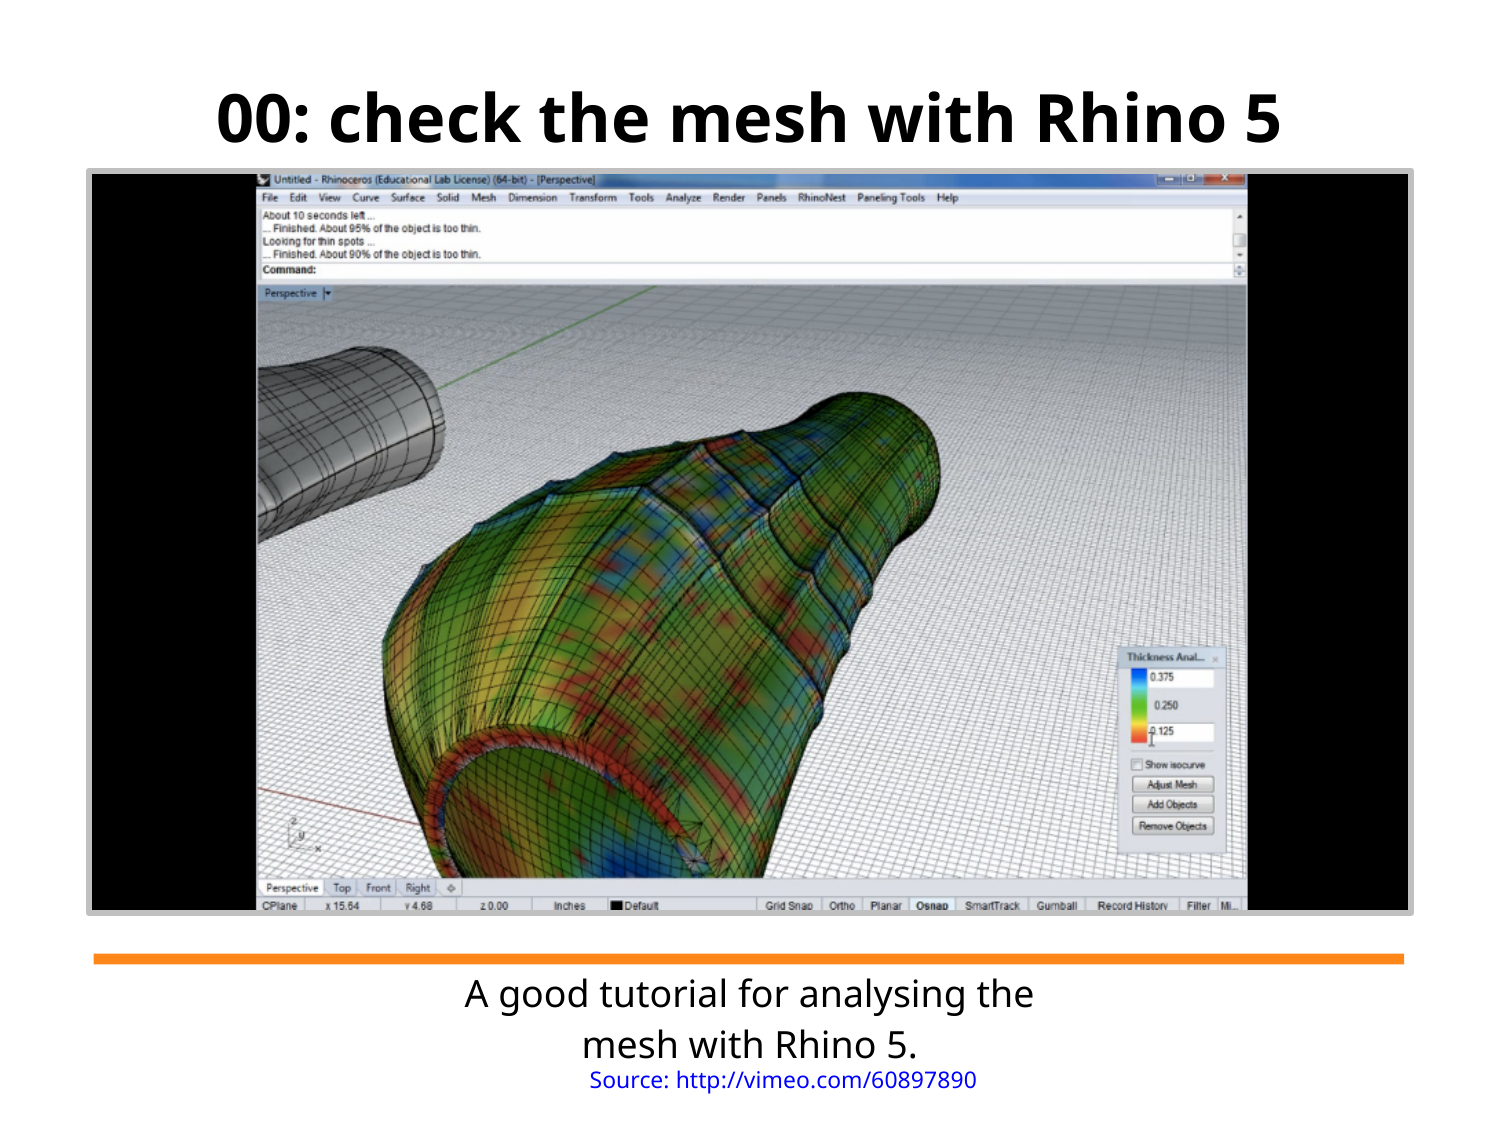

# 00: check the mesh with Rhino 5
A good tutorial for analysing the mesh with Rhino 5.
Source: http://vimeo.com/60897890